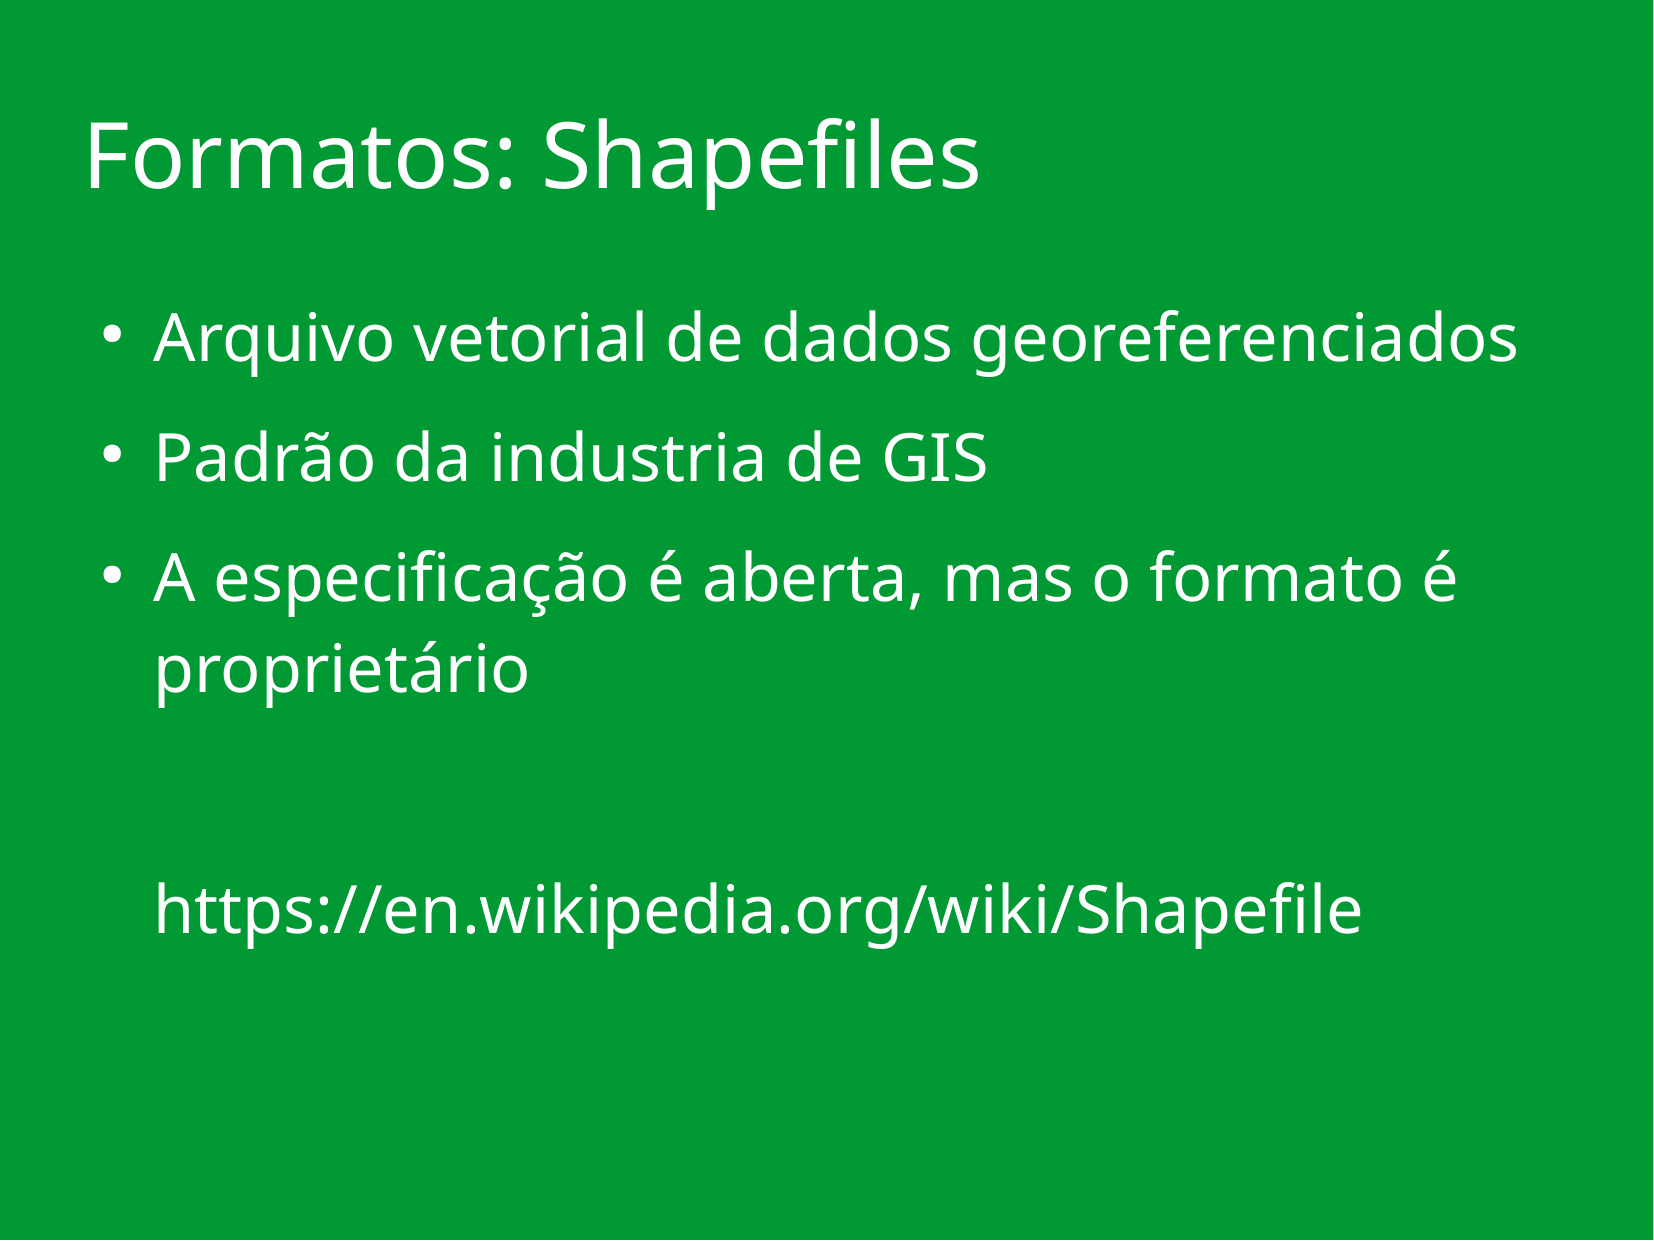

# Formatos: Shapefiles
Arquivo vetorial de dados georeferenciados
Padrão da industria de GIS
A especificação é aberta, mas o formato é proprietário
https://en.wikipedia.org/wiki/Shapefile